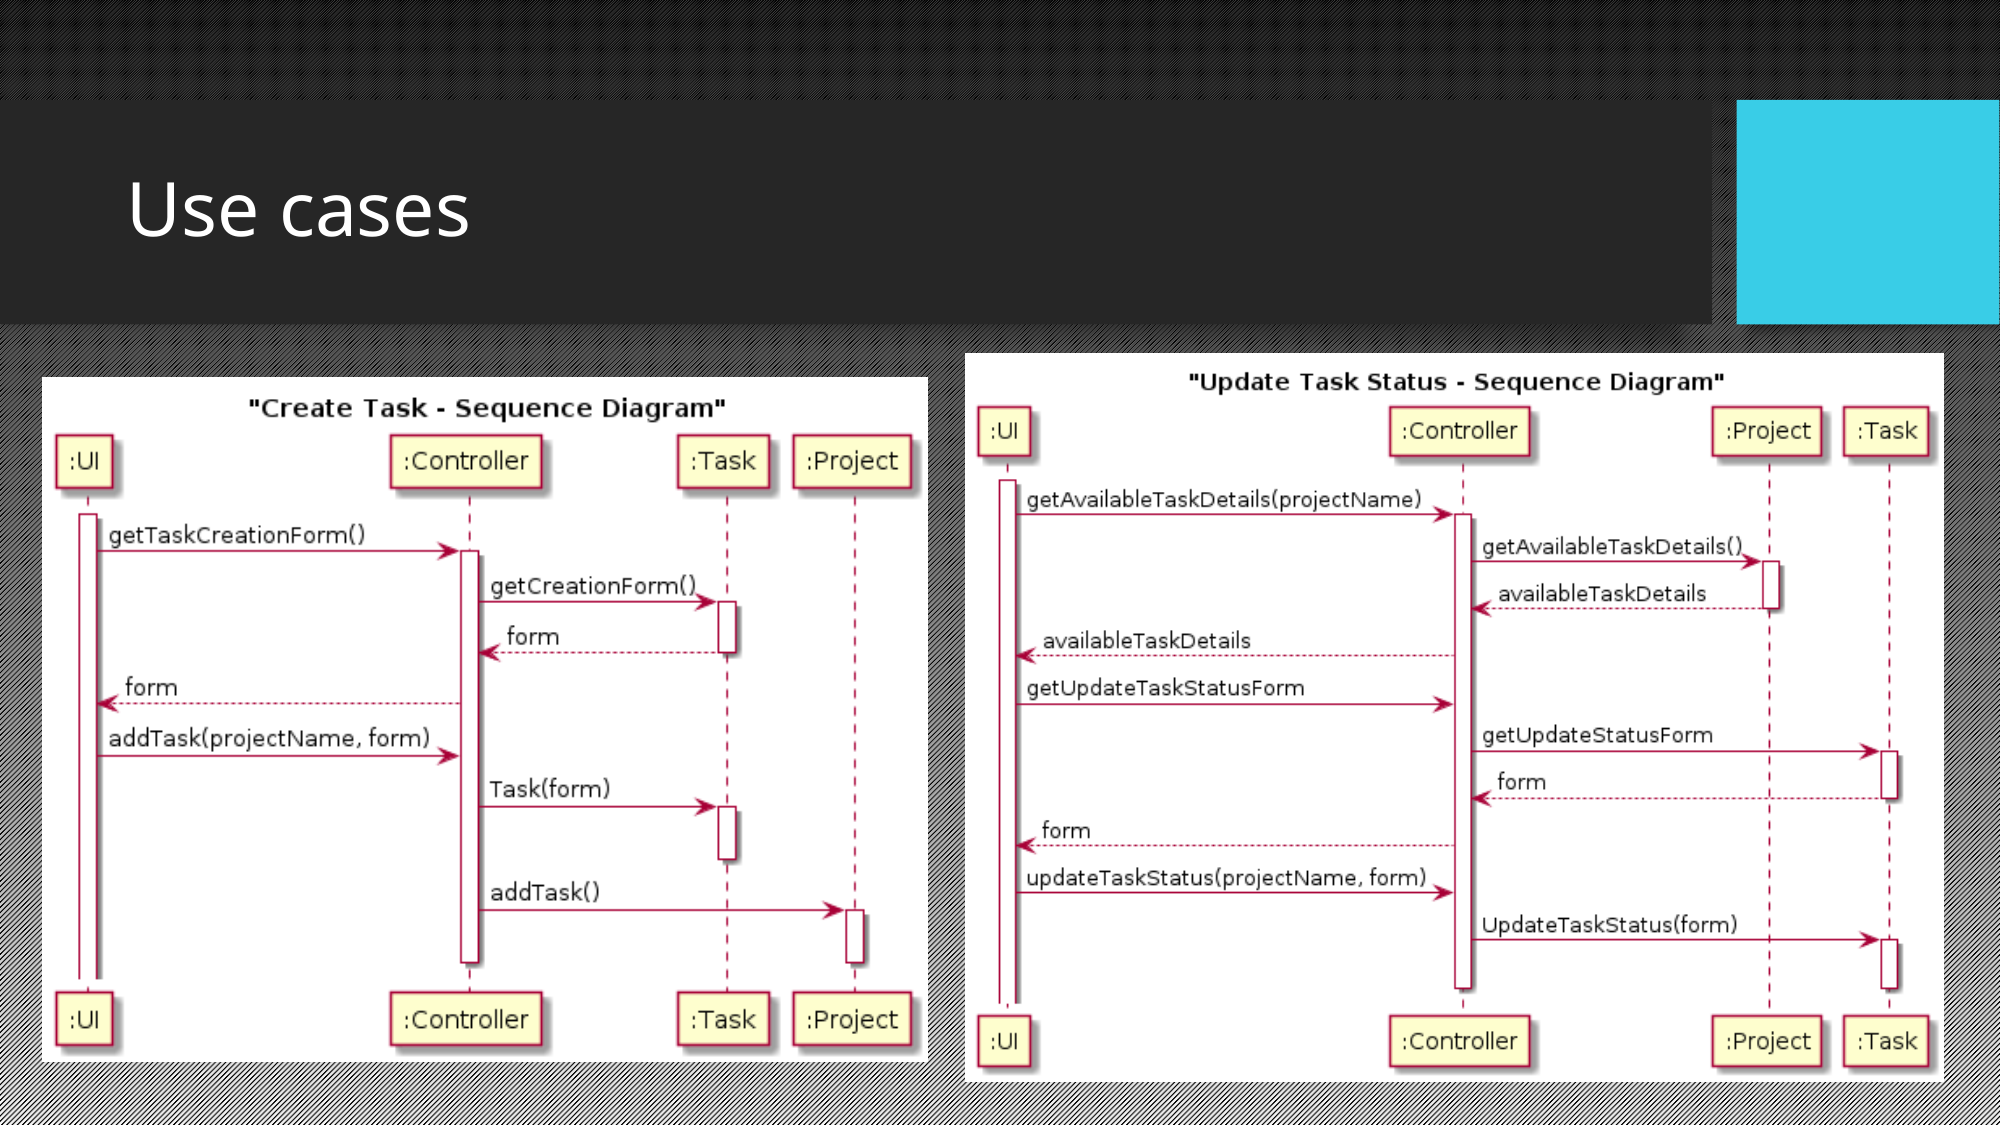

# Use cases
Julien Benaouda, Jeroen Van Der Donckt & Alexander Braekevelt